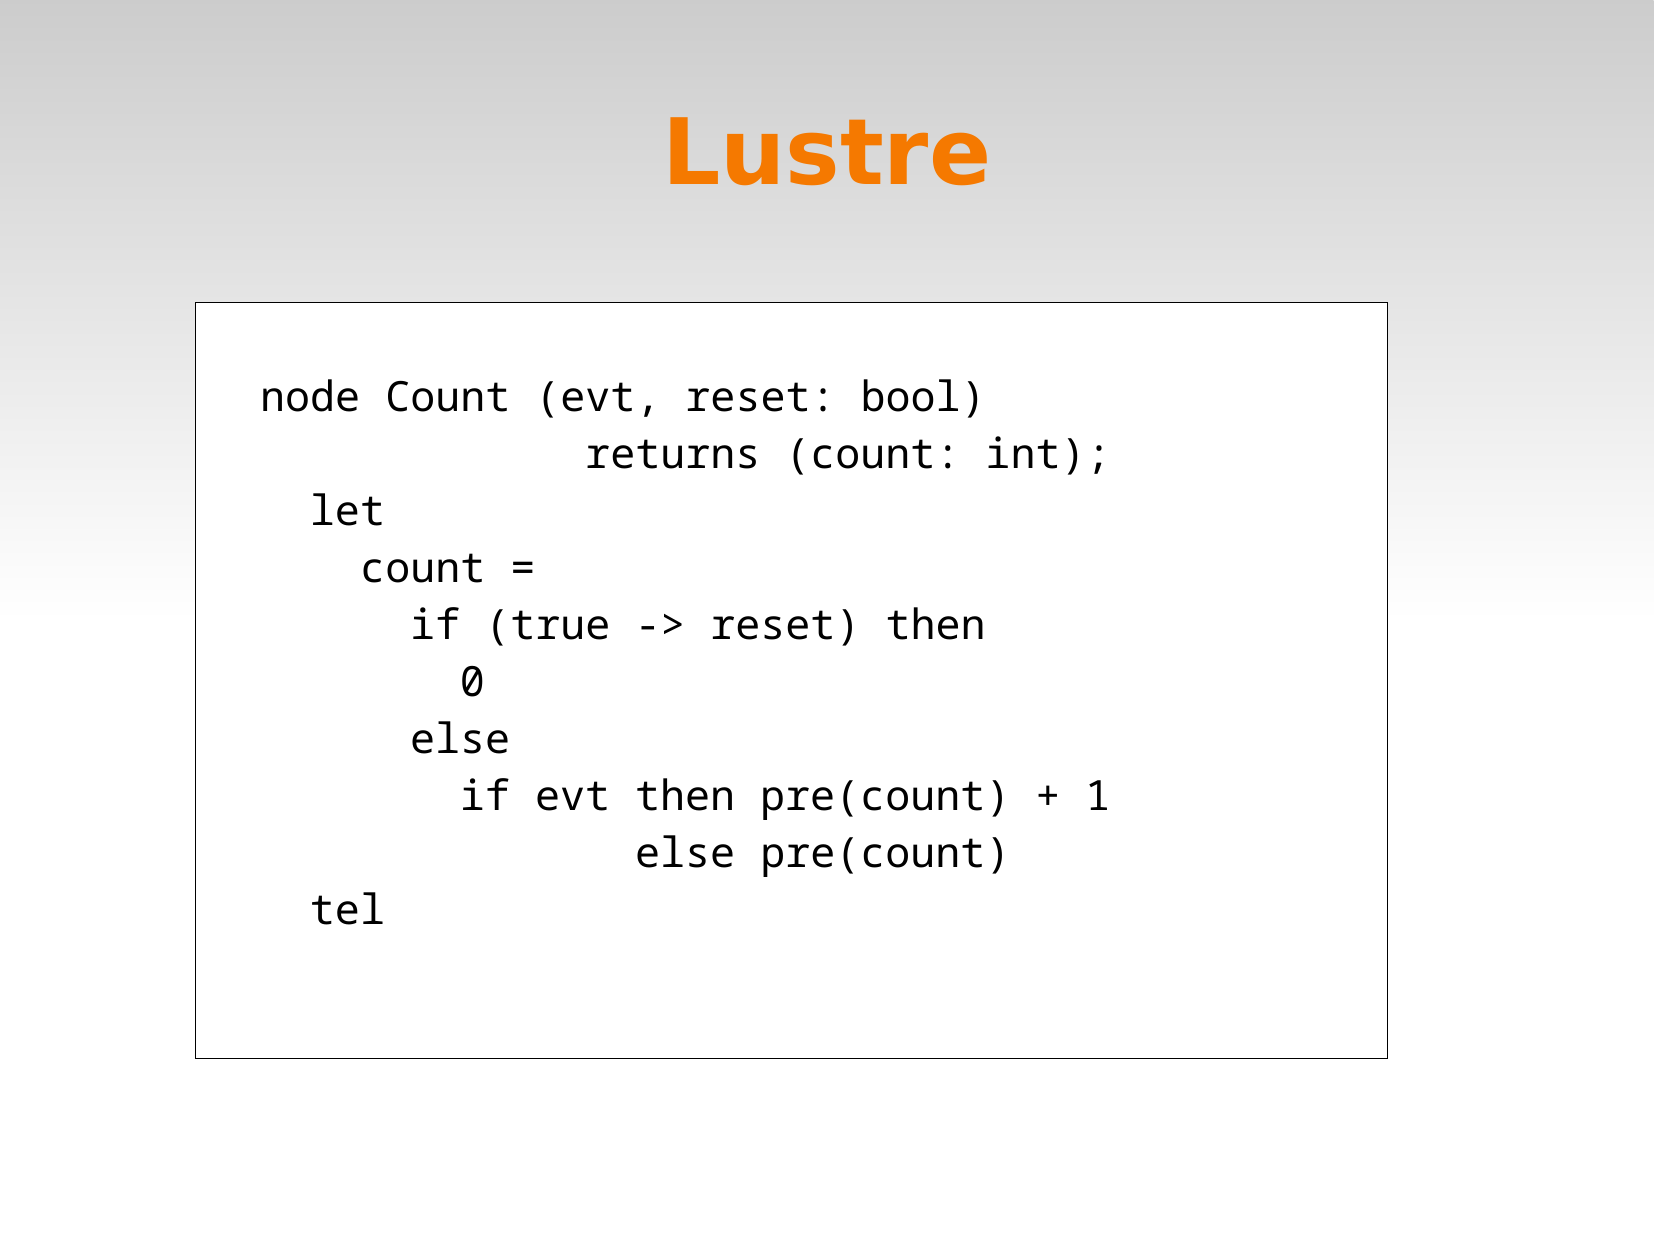

# Lustre
 node Count (evt, reset: bool)
 returns (count: int);
 let
 count =
 if (true -> reset) then
 0
 else
 if evt then pre(count) + 1
 else pre(count)
 tel